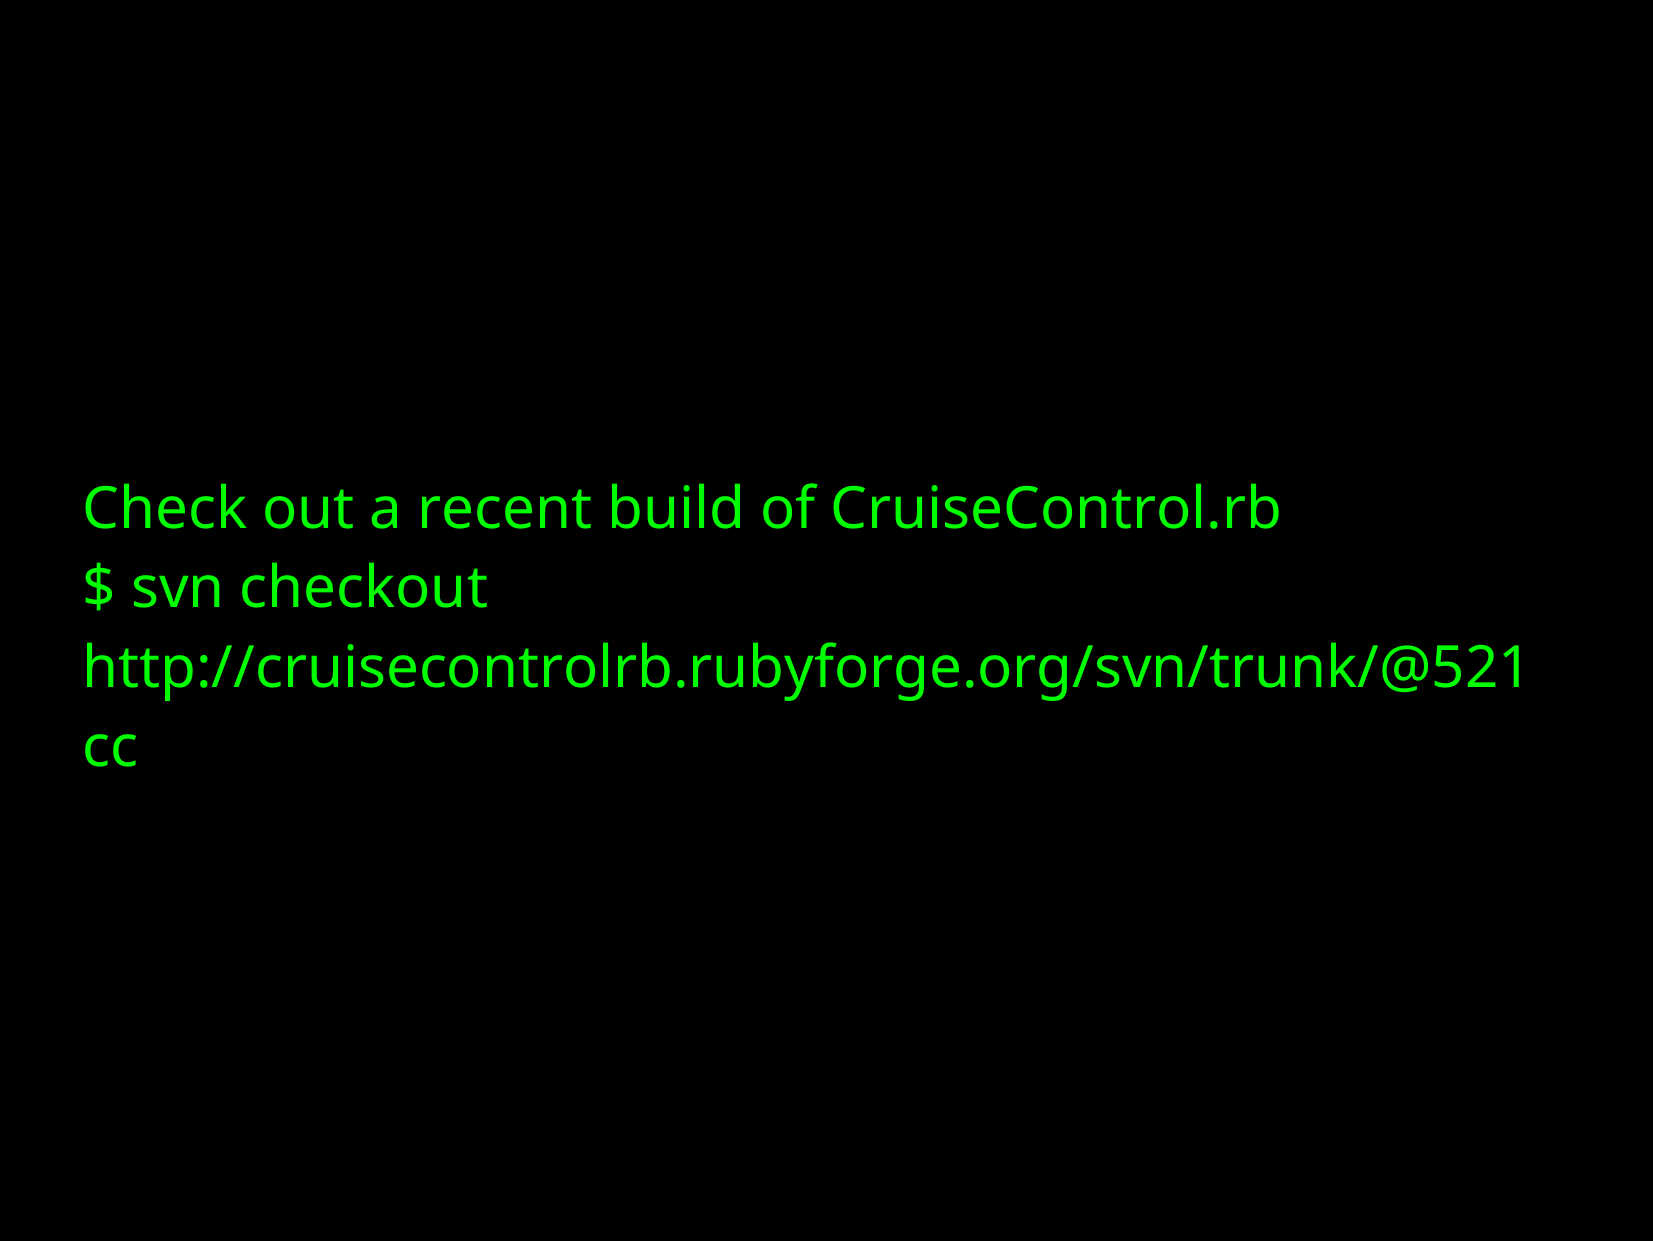

# Check out a recent build of CruiseControl.rb $ svn checkout http://cruisecontrolrb.rubyforge.org/svn/trunk/@521 cc